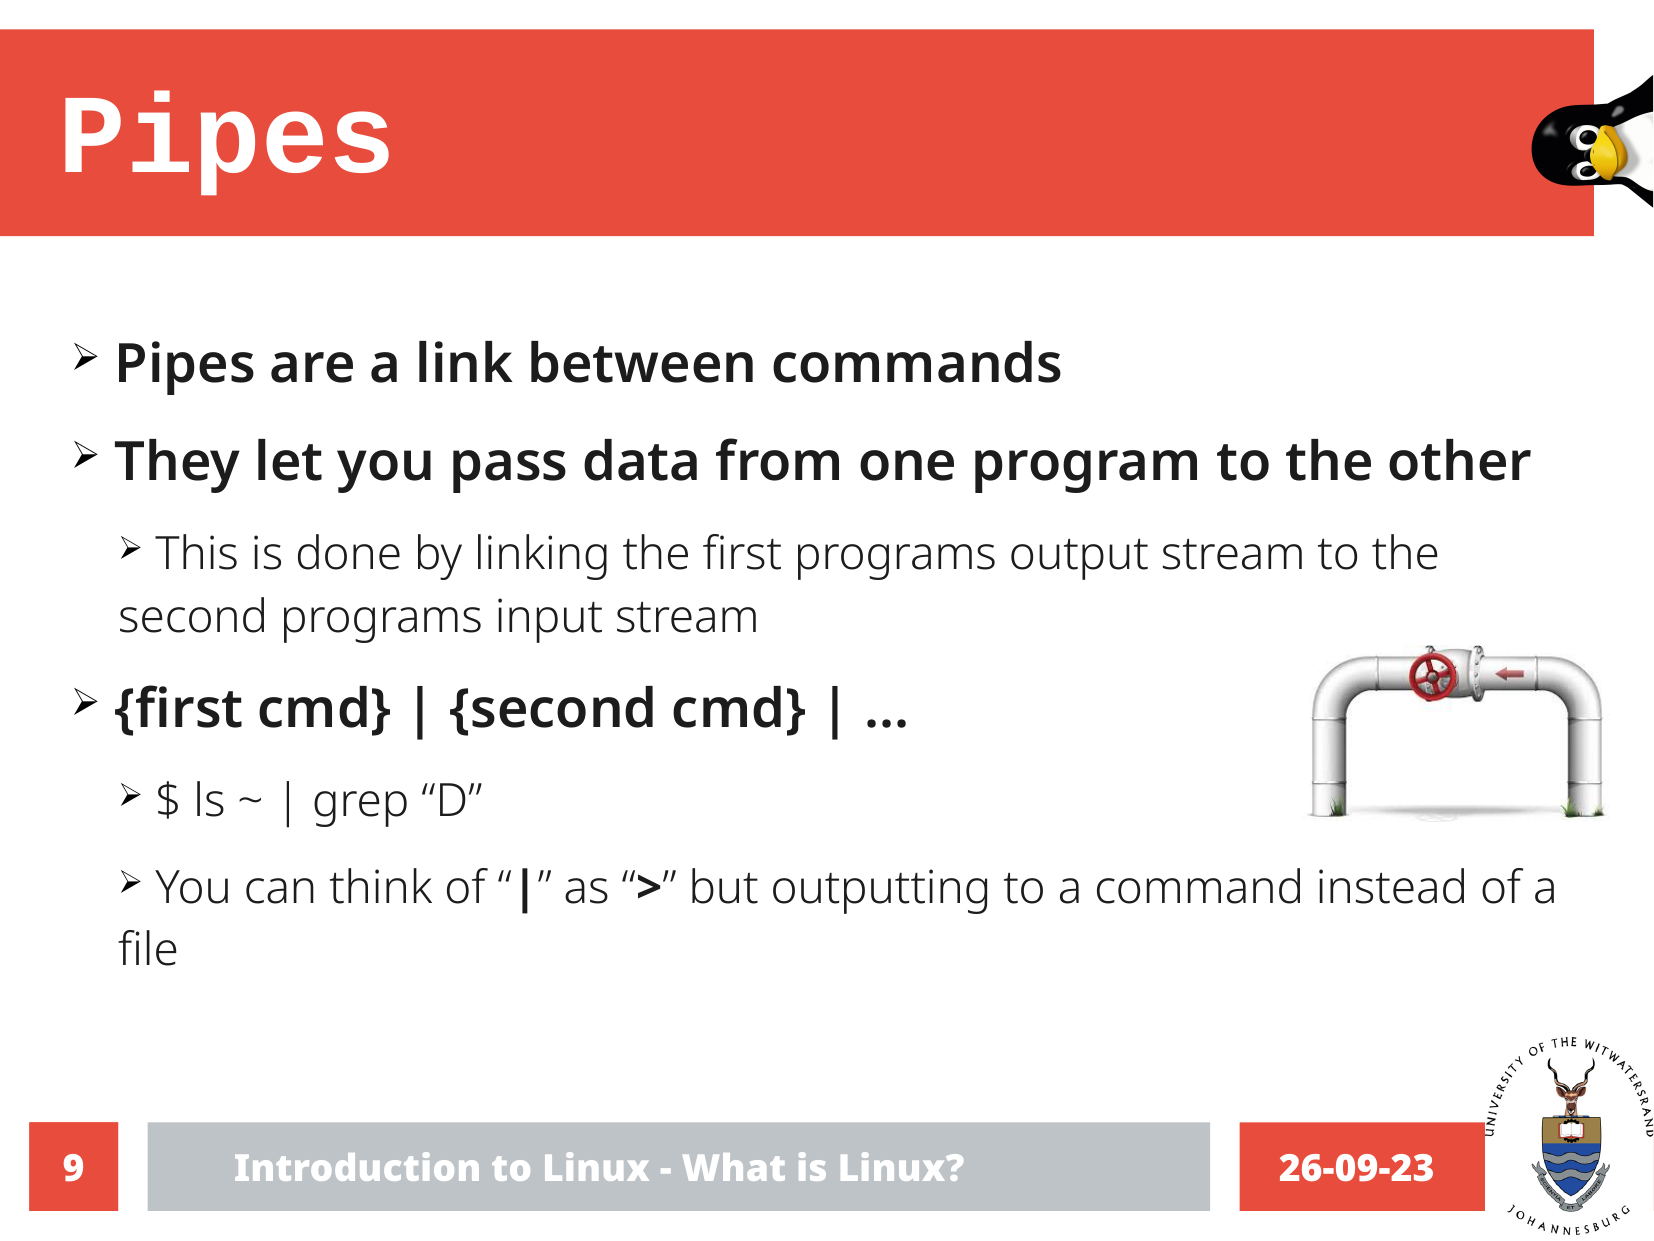

# Pipes
 Pipes are a link between commands
 They let you pass data from one program to the other
 This is done by linking the first programs output stream to the second programs input stream
 {first cmd} | {second cmd} | ...
 $ ls ~ | grep “D”
 You can think of “|” as “>” but outputting to a command instead of a file
9
 Introduction to Linux - What is Linux?